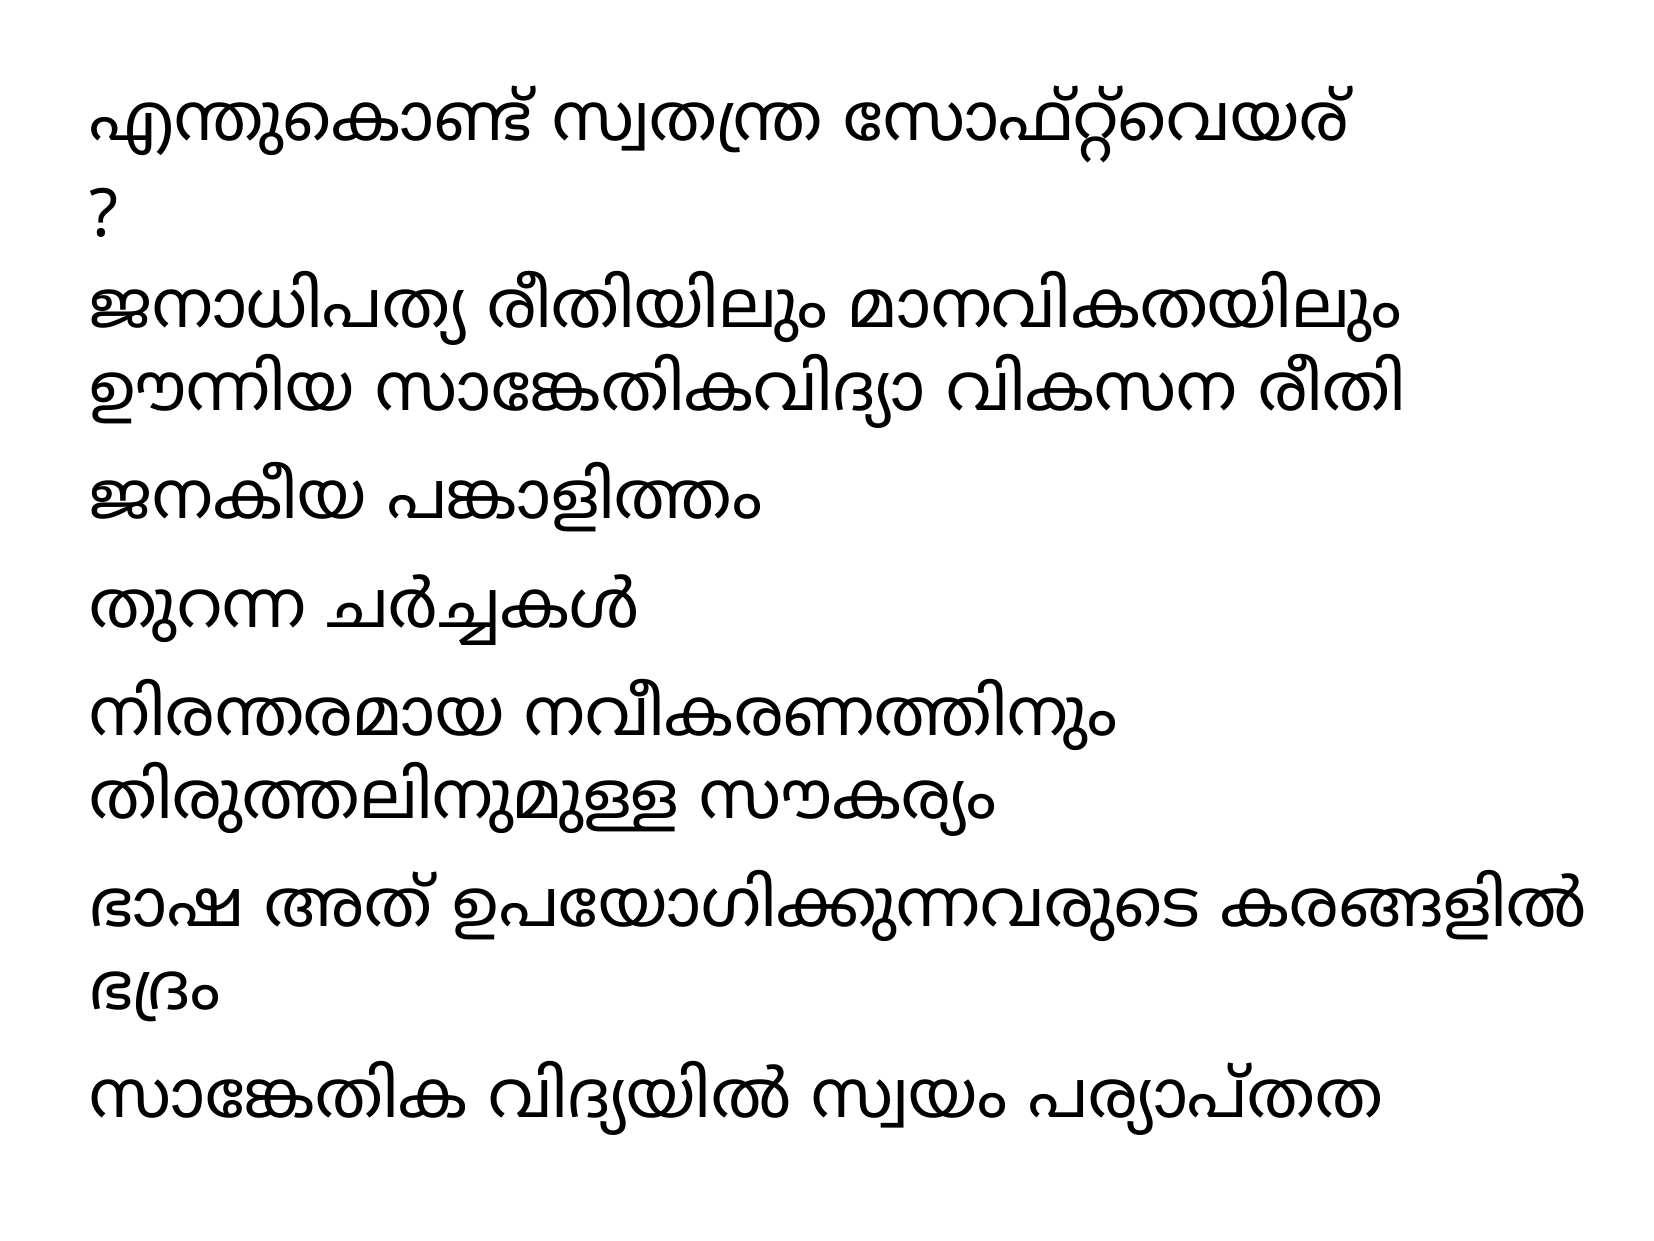

എന്തുകൊണ്ട് സ്വതന്ത്ര സോഫ്റ്റ്‌വെയര്‍?
ജനാധിപത്യ രീതിയിലും മാനവികതയിലും ഊന്നിയ സാങ്കേതികവിദ്യാ വികസന രീതി
ജനകീയ പങ്കാളിത്തം
തുറന്ന ചര്‍ച്ചകള്‍
നിരന്തരമായ നവീകരണത്തിനും തിരുത്തലിനുമുള്ള സൗകര്യം
ഭാഷ അത് ഉപയോഗിക്കുന്നവരുടെ കരങ്ങളില്‍ ഭദ്രം
സാങ്കേതിക വിദ്യയില്‍ സ്വയം പര്യാപ്തത